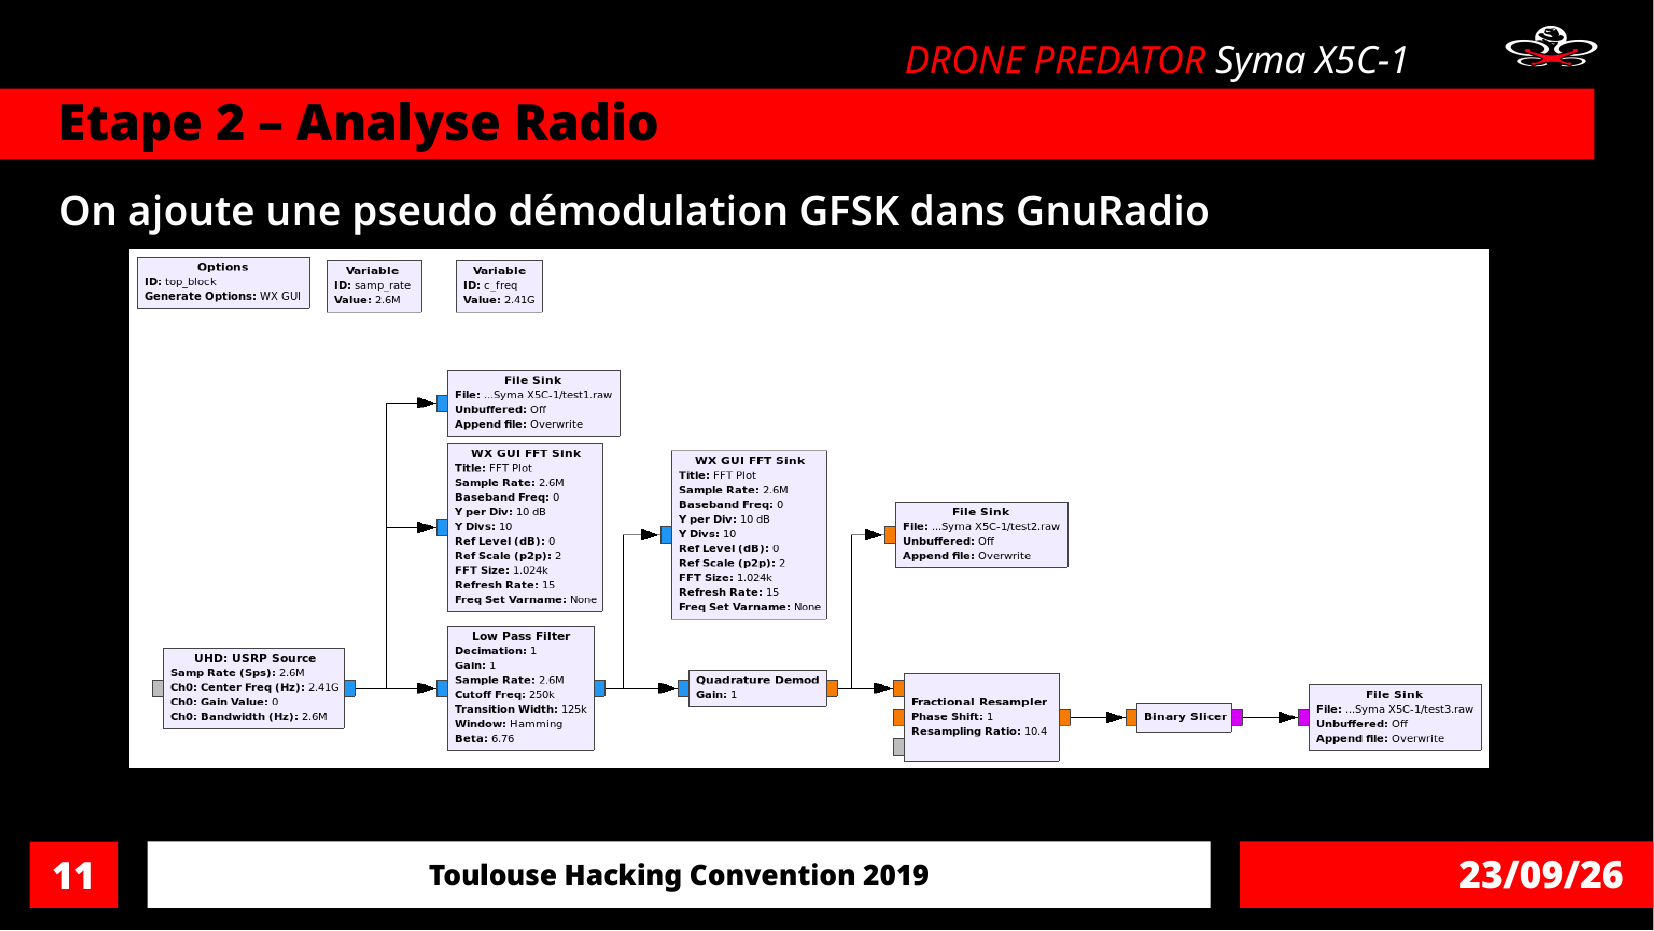

# Etape 2 – Analyse Radio
On ajoute une pseudo démodulation GFSK dans GnuRadio
11